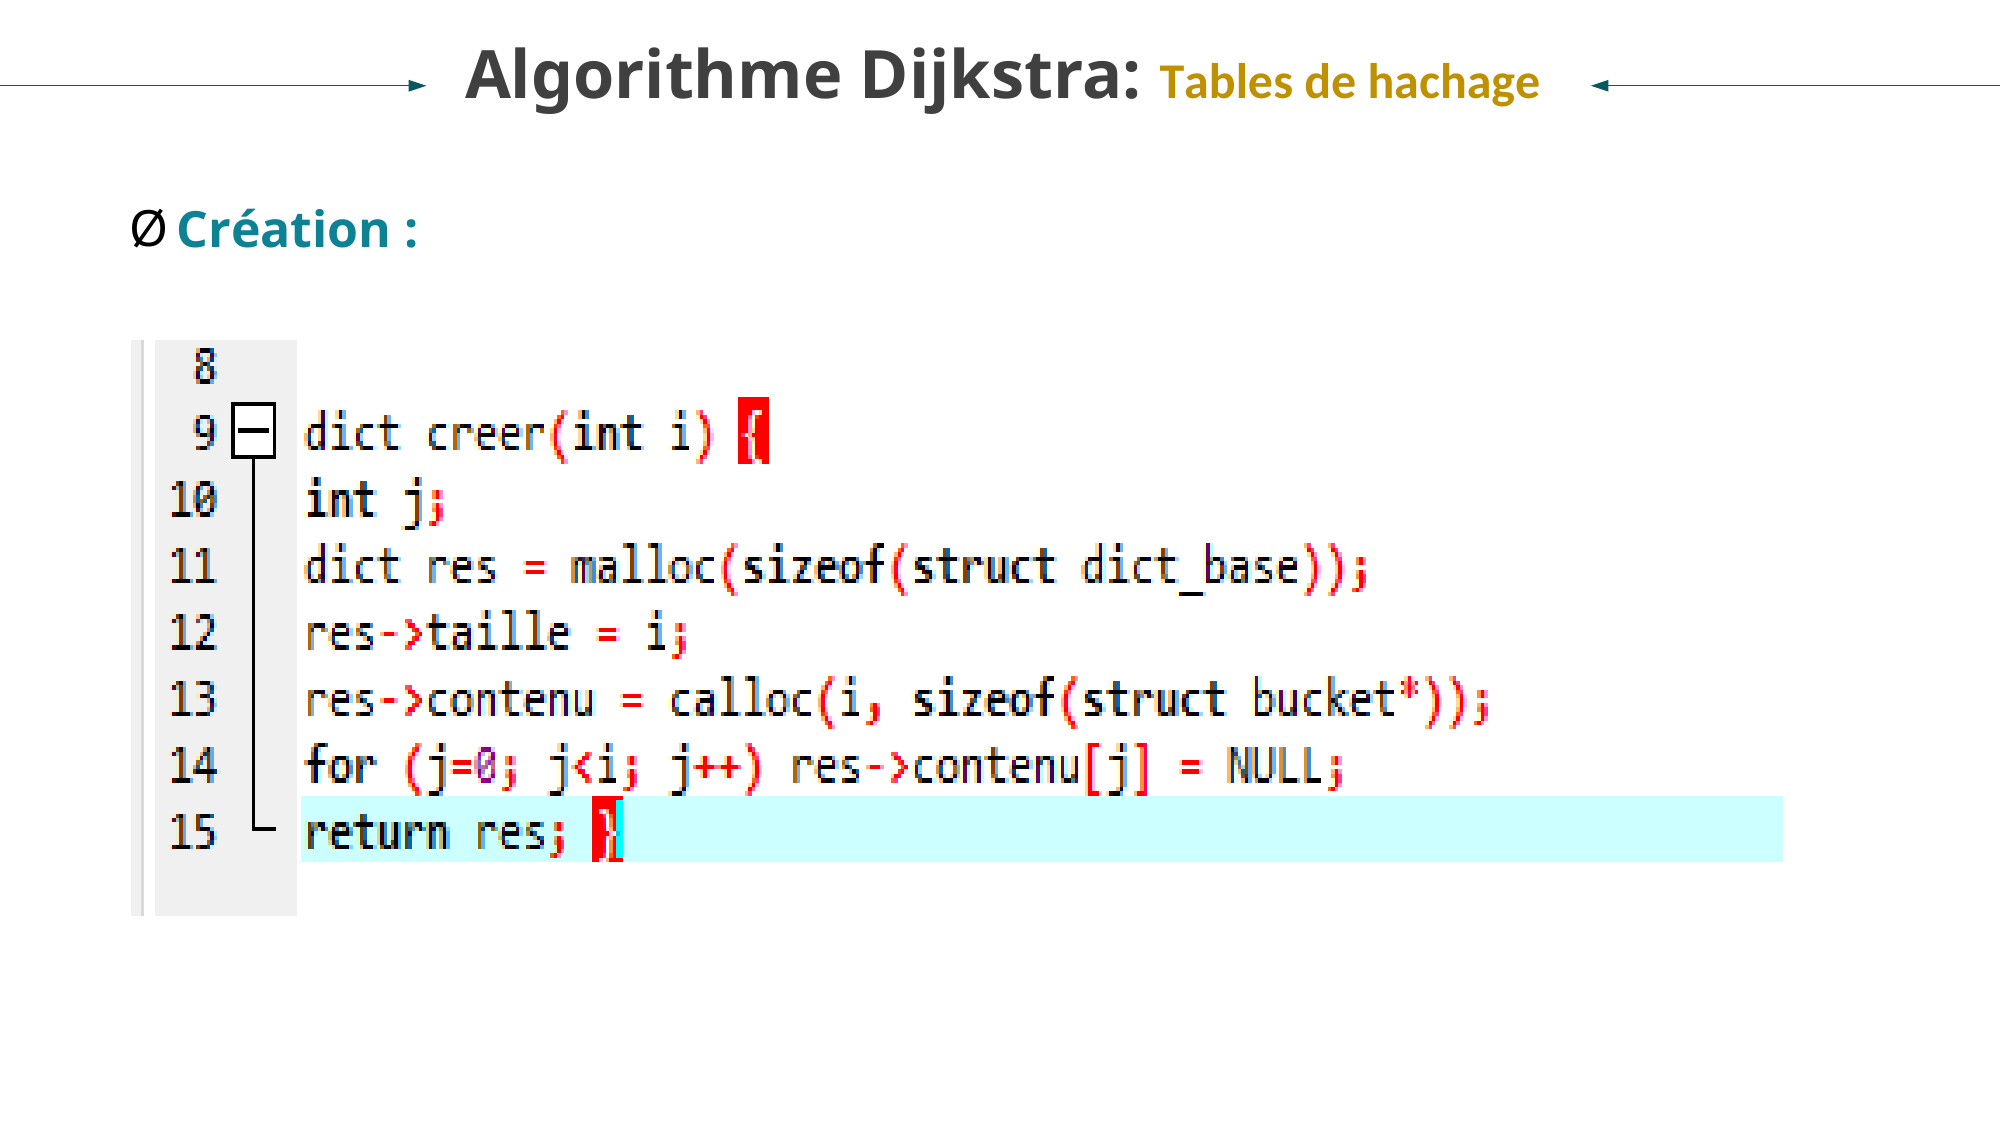

Algorithme Dijkstra: Tables de hachage
# Analyse du projet : diapositive 3
Création :